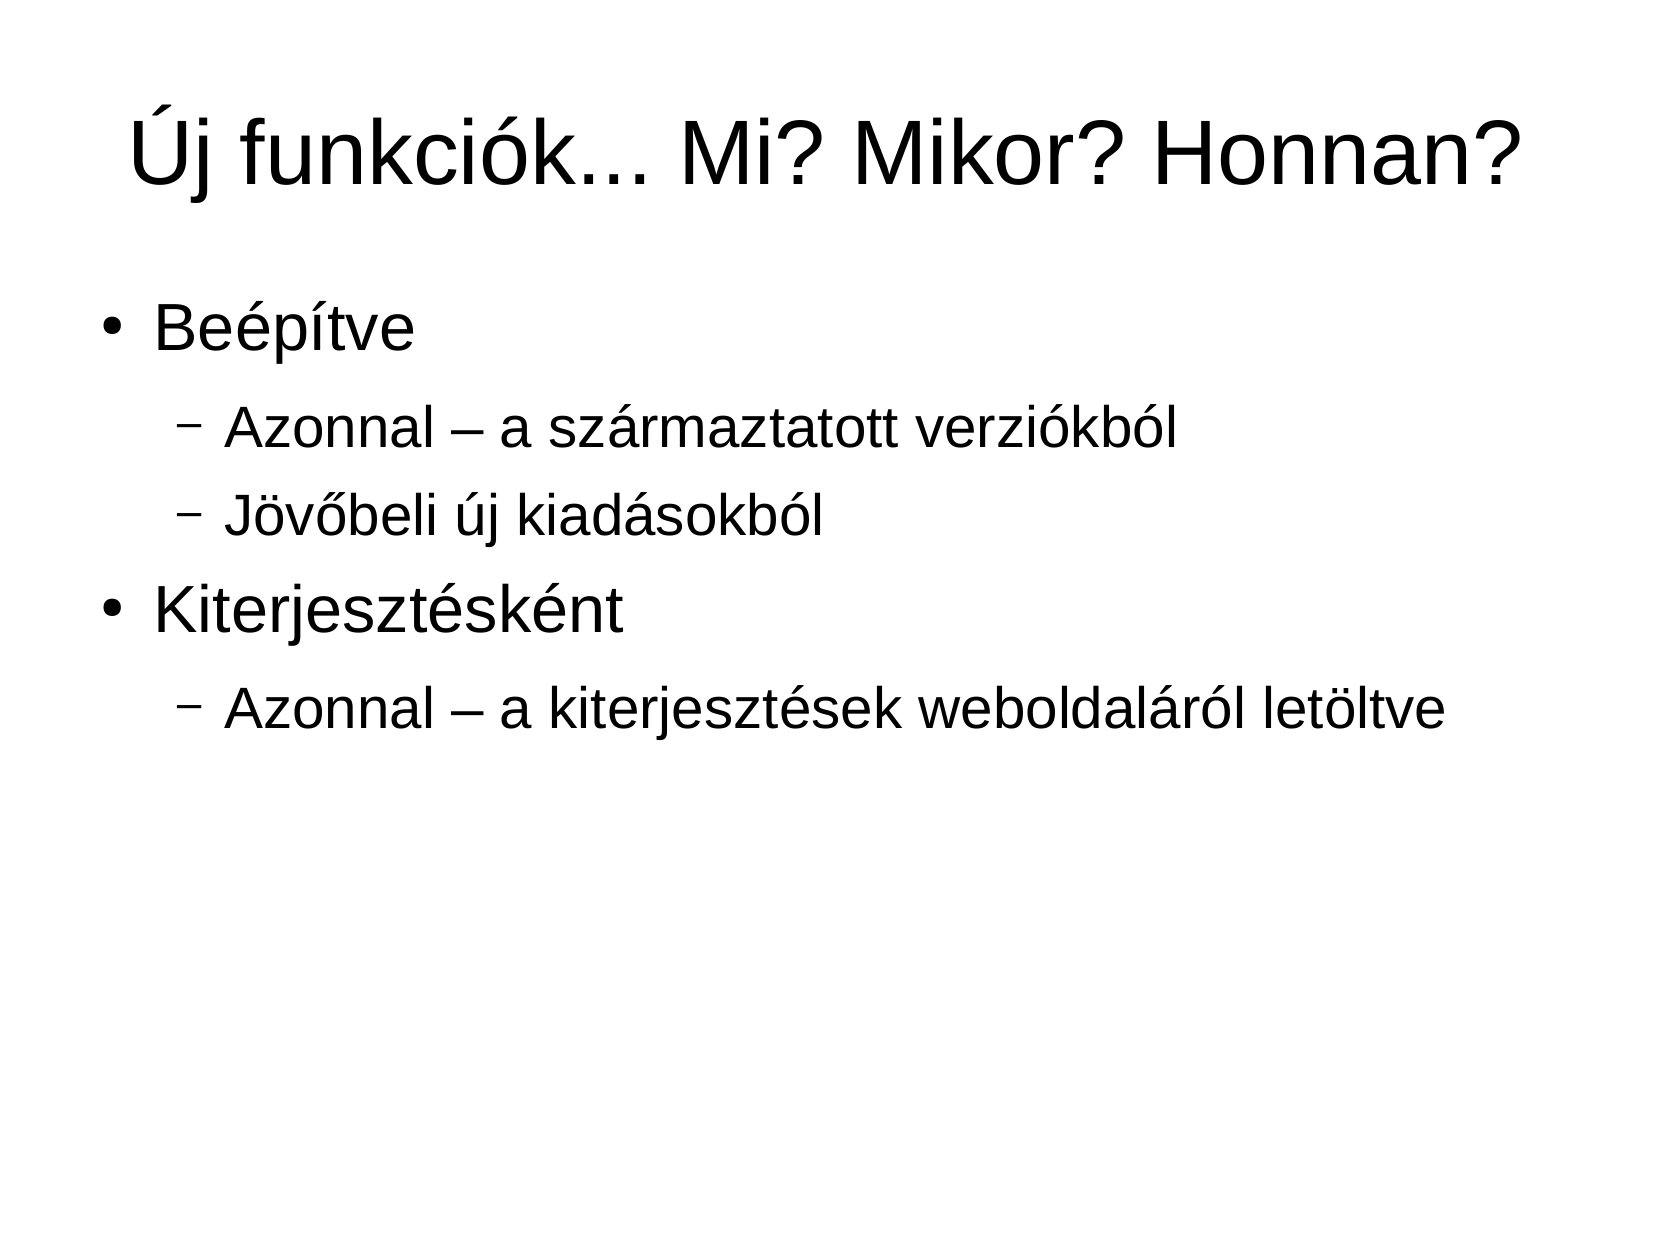

# Új funkciók... Mi? Mikor? Honnan?
Beépítve
Azonnal – a származtatott verziókból
Jövőbeli új kiadásokból
Kiterjesztésként
Azonnal – a kiterjesztések weboldaláról letöltve